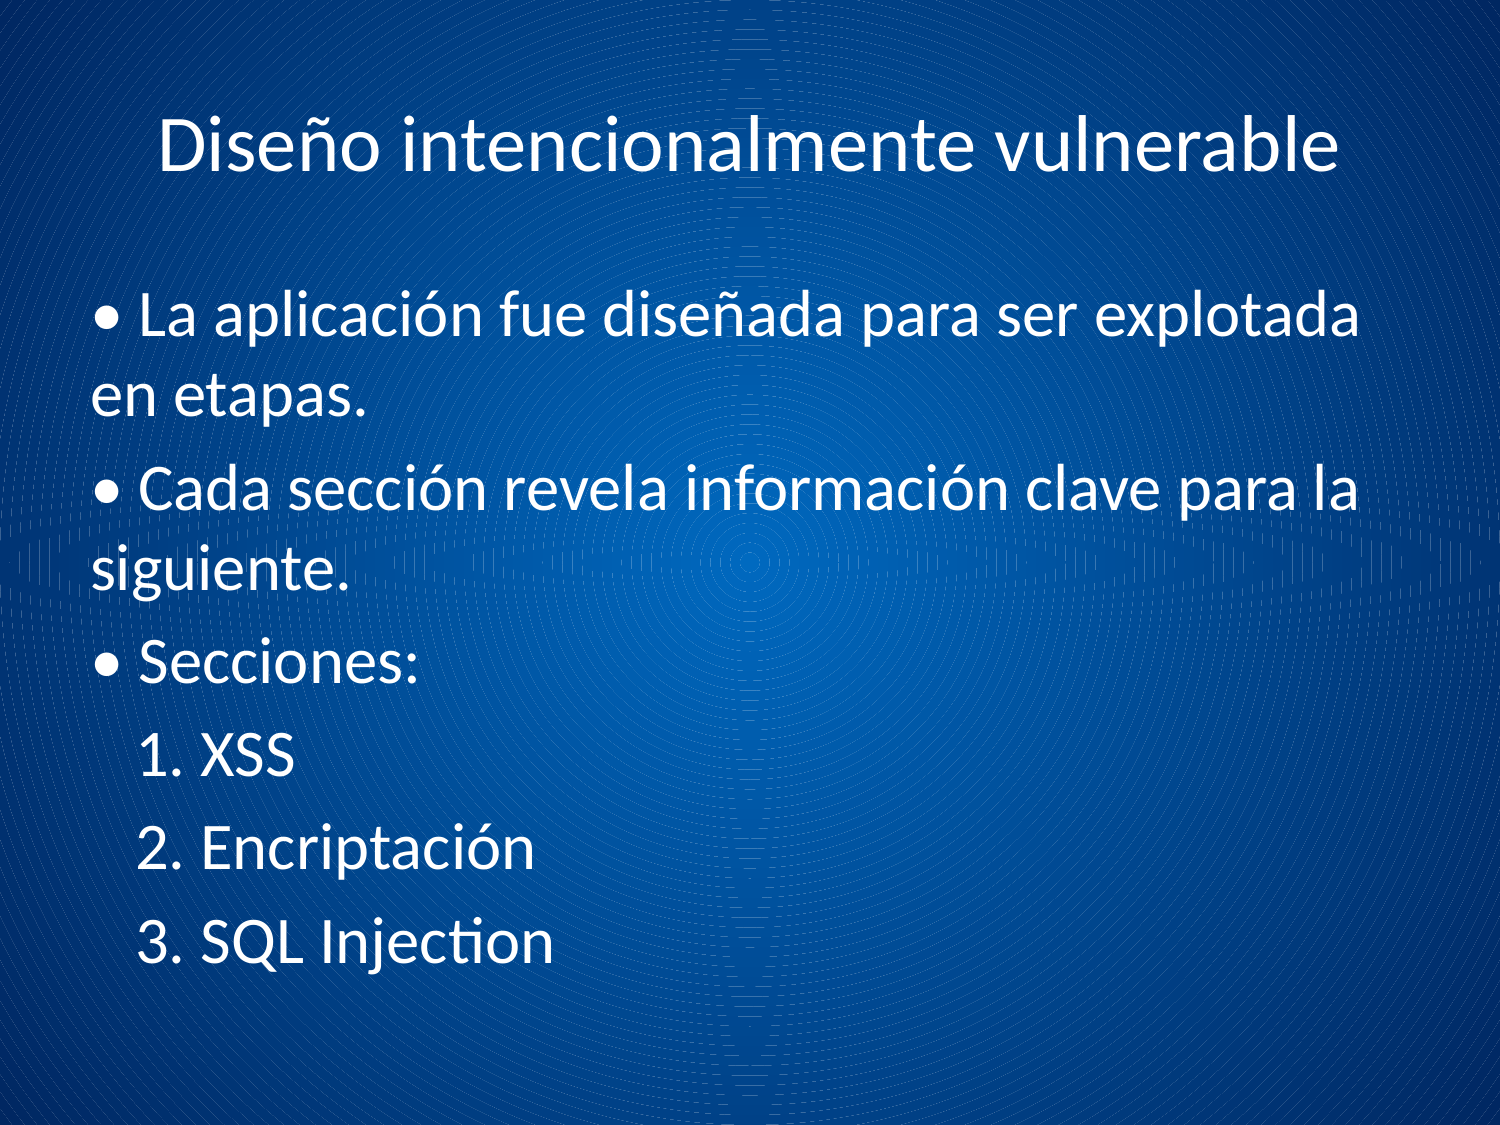

# Diseño intencionalmente vulnerable
• La aplicación fue diseñada para ser explotada en etapas.
• Cada sección revela información clave para la siguiente.
• Secciones:
 1. XSS
 2. Encriptación
 3. SQL Injection